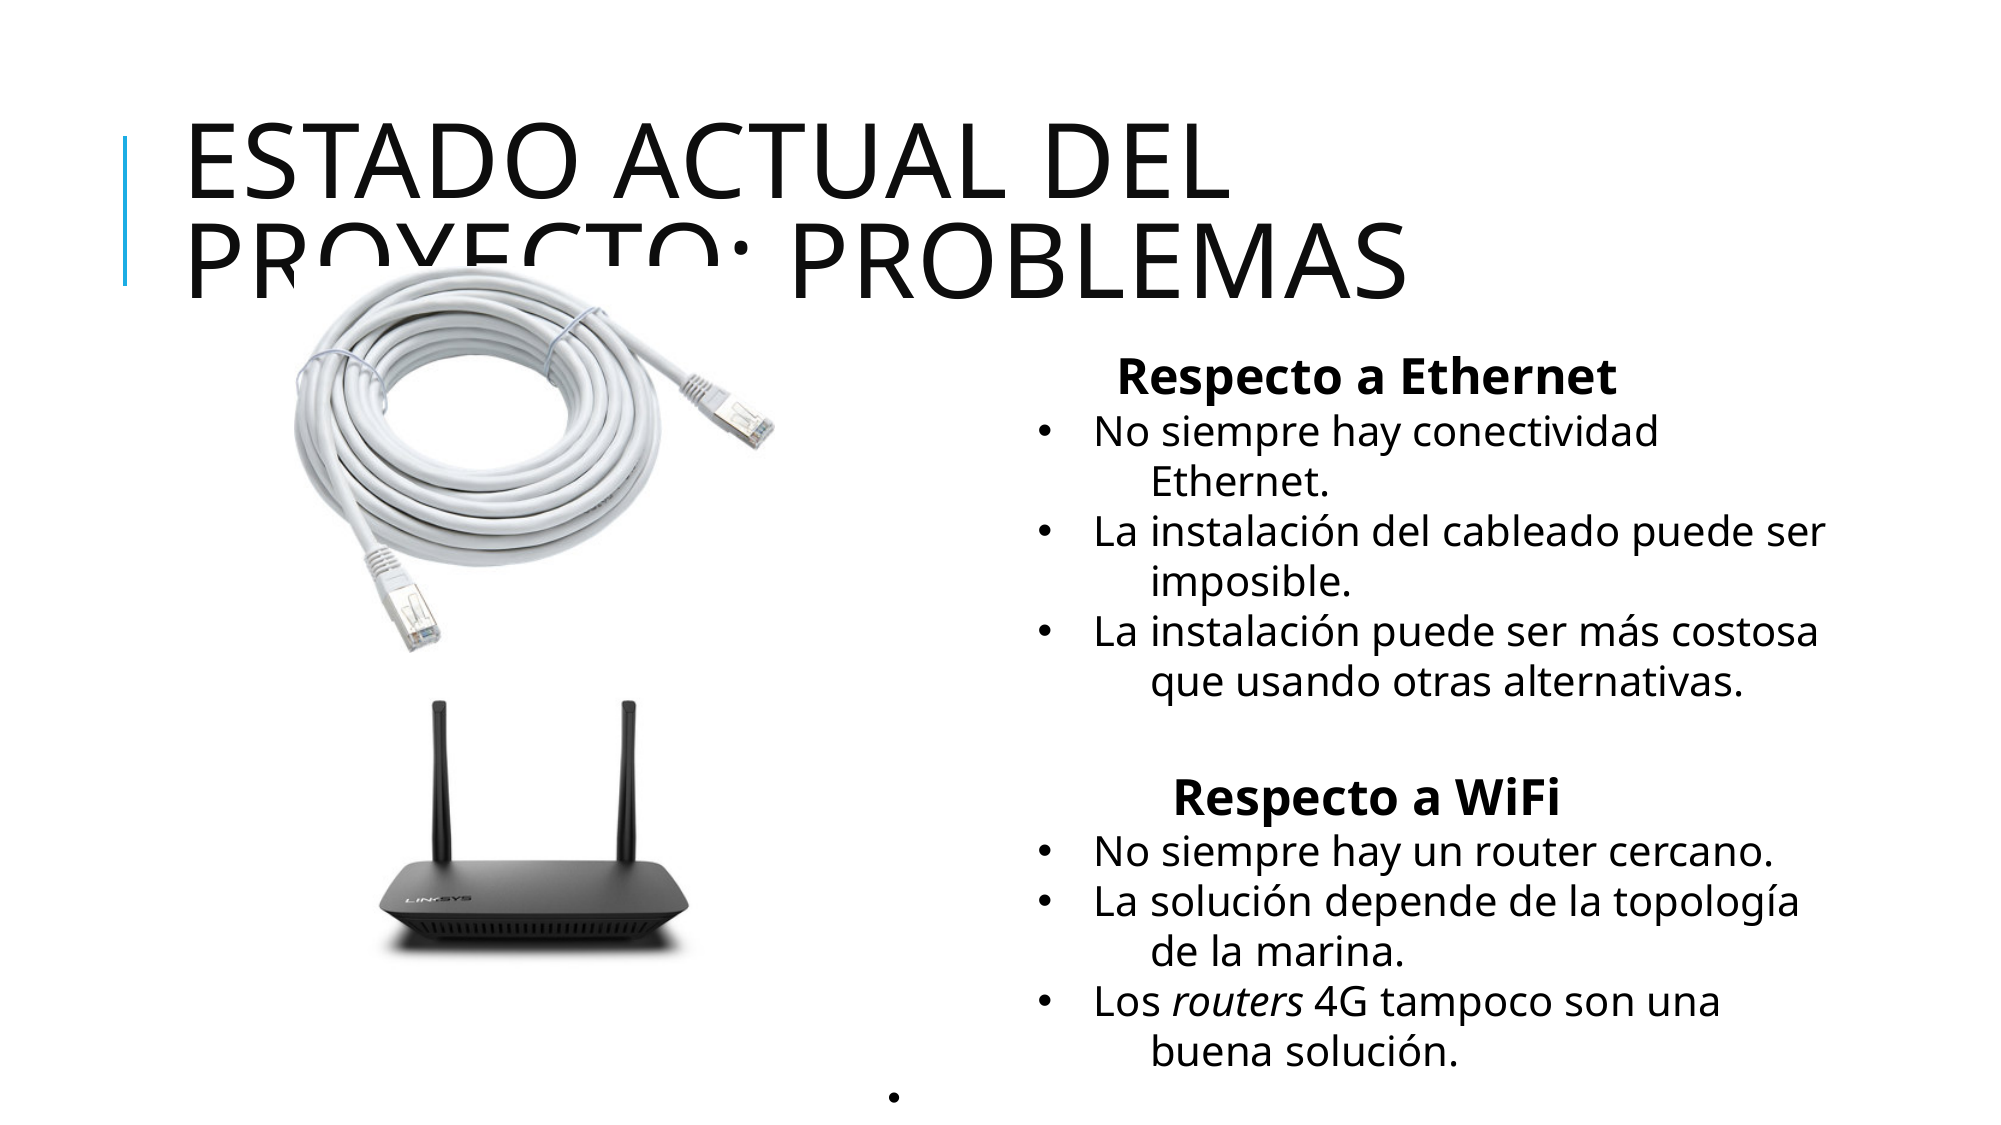

# Estado actual del proyecto: Problemas
Respecto a Ethernet
No siempre hay conectividad Ethernet.
La instalación del cableado puede ser imposible.
La instalación puede ser más costosa que usando otras alternativas.
Respecto a WiFi
No siempre hay un router cercano.
La solución depende de la topología de la marina.
Los routers 4G tampoco son una buena solución.